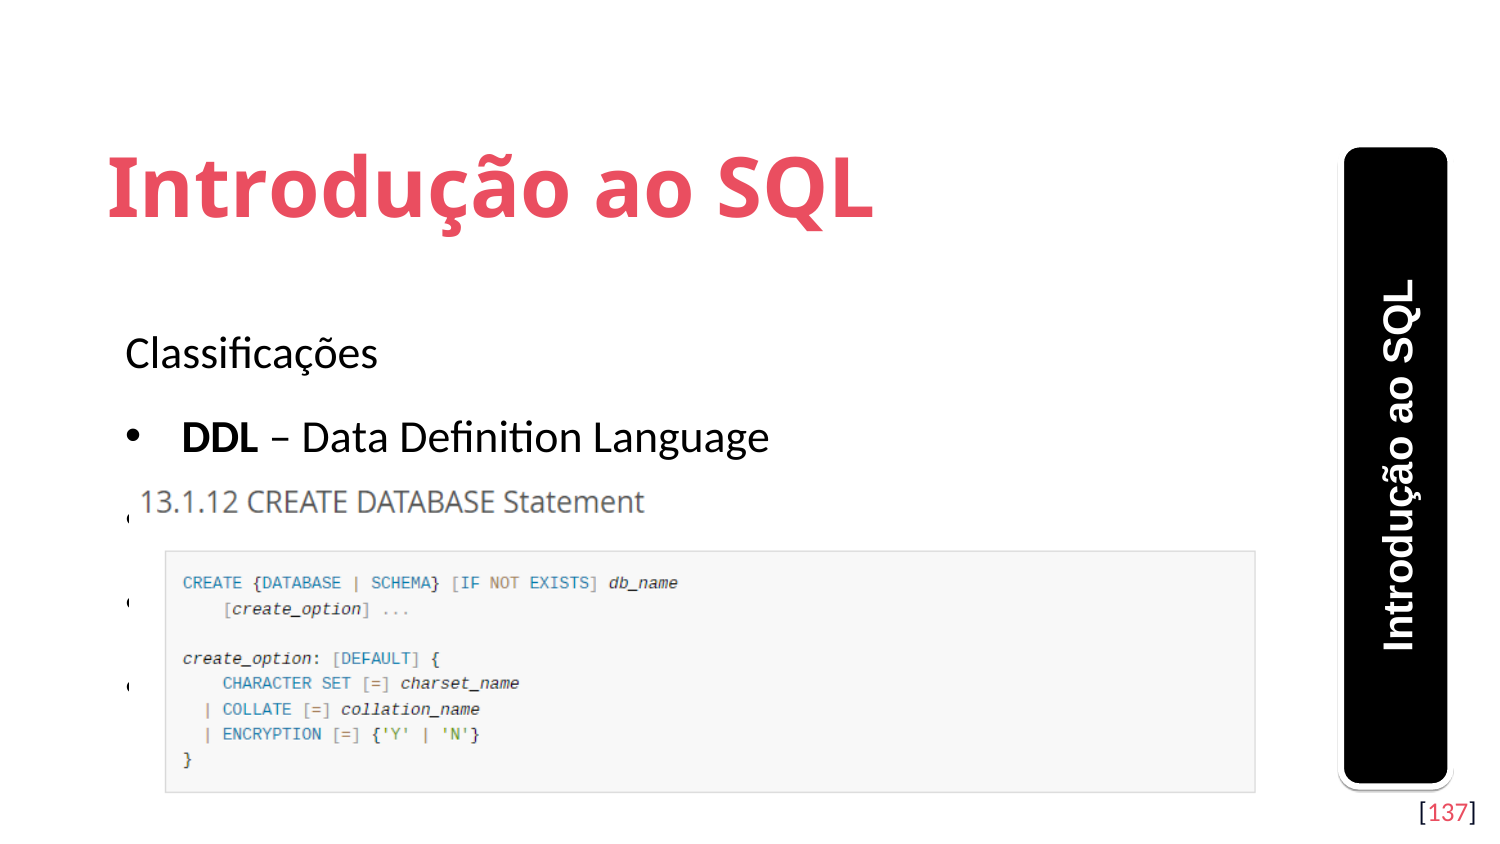

Introdução ao SQL
Classificações
DDL – Data Definition Language
Introdução ao SQL